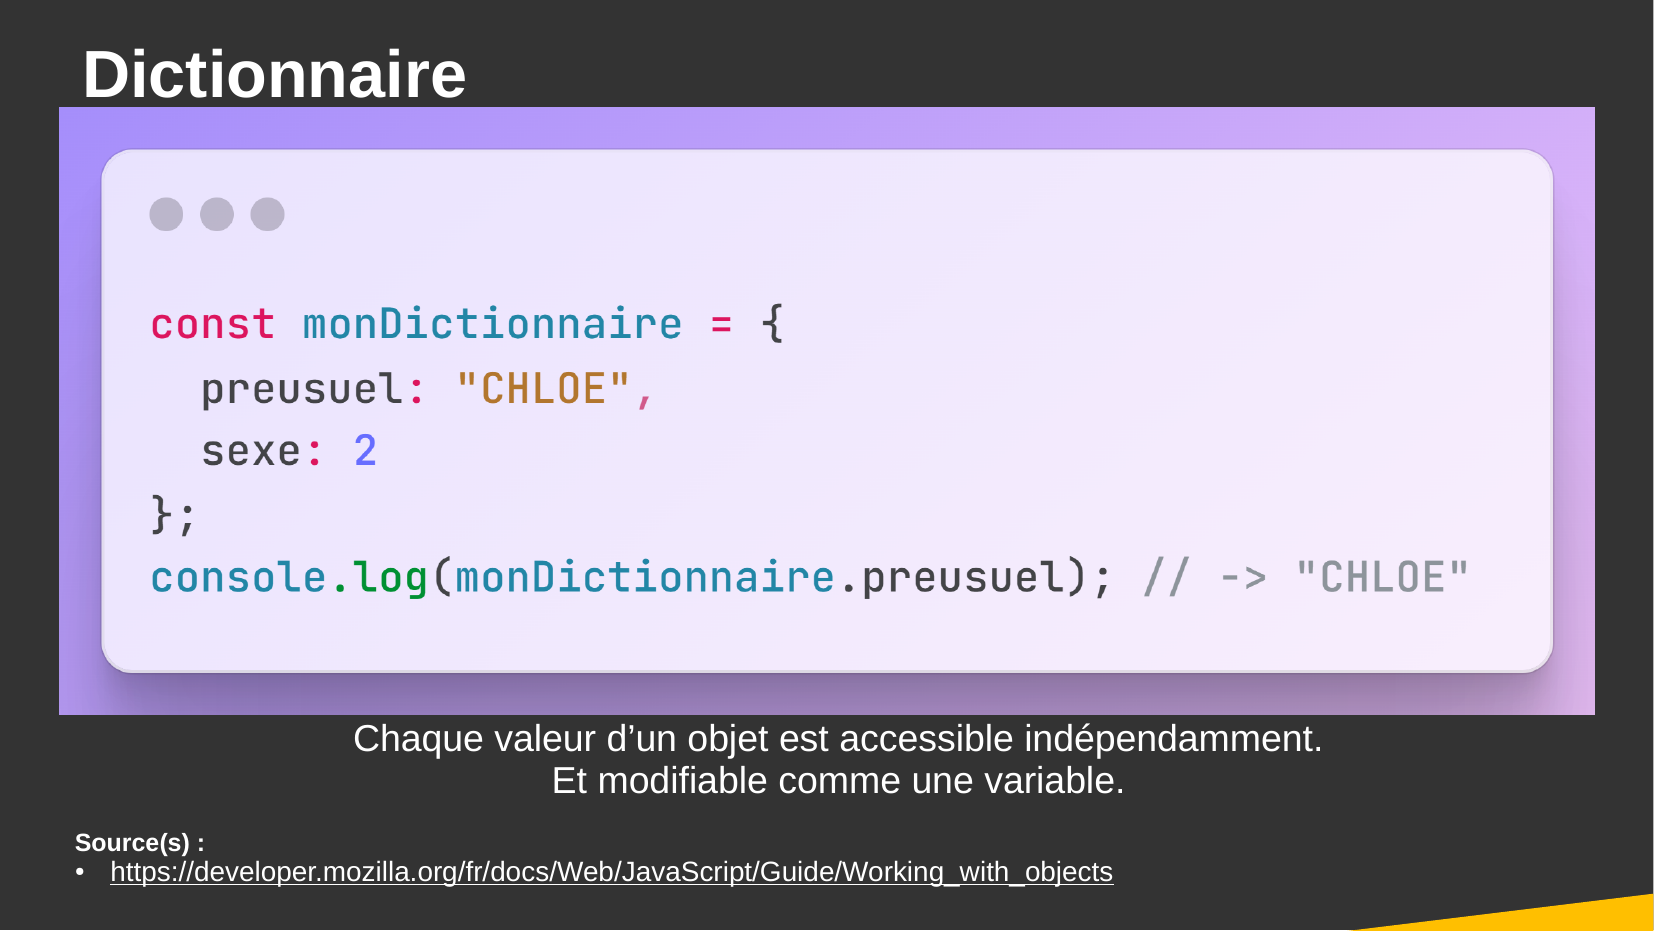

# Dictionnaire
Chaque valeur d’un objet est accessible indépendamment.
Et modifiable comme une variable.
Source(s) :
https://developer.mozilla.org/fr/docs/Web/JavaScript/Guide/Working_with_objects